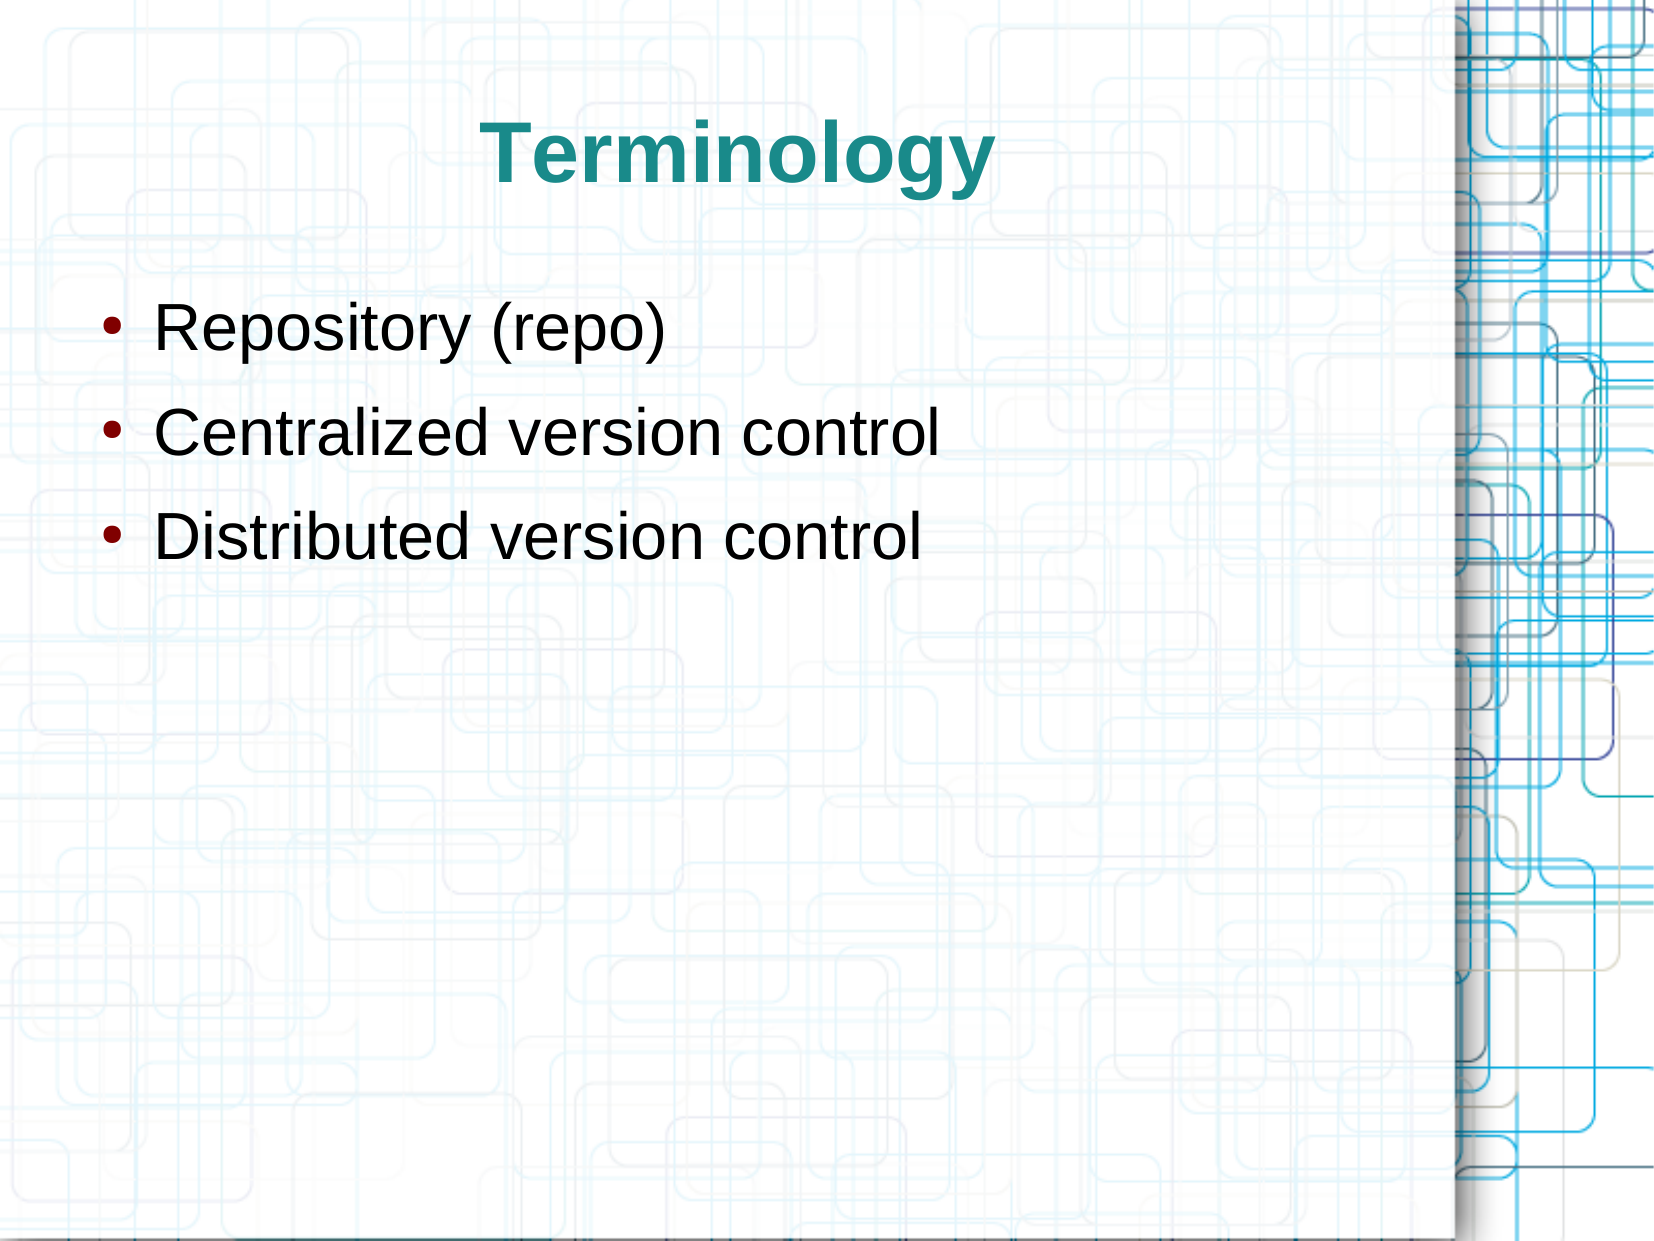

# Terminology
Repository (repo)
Centralized version control
Distributed version control